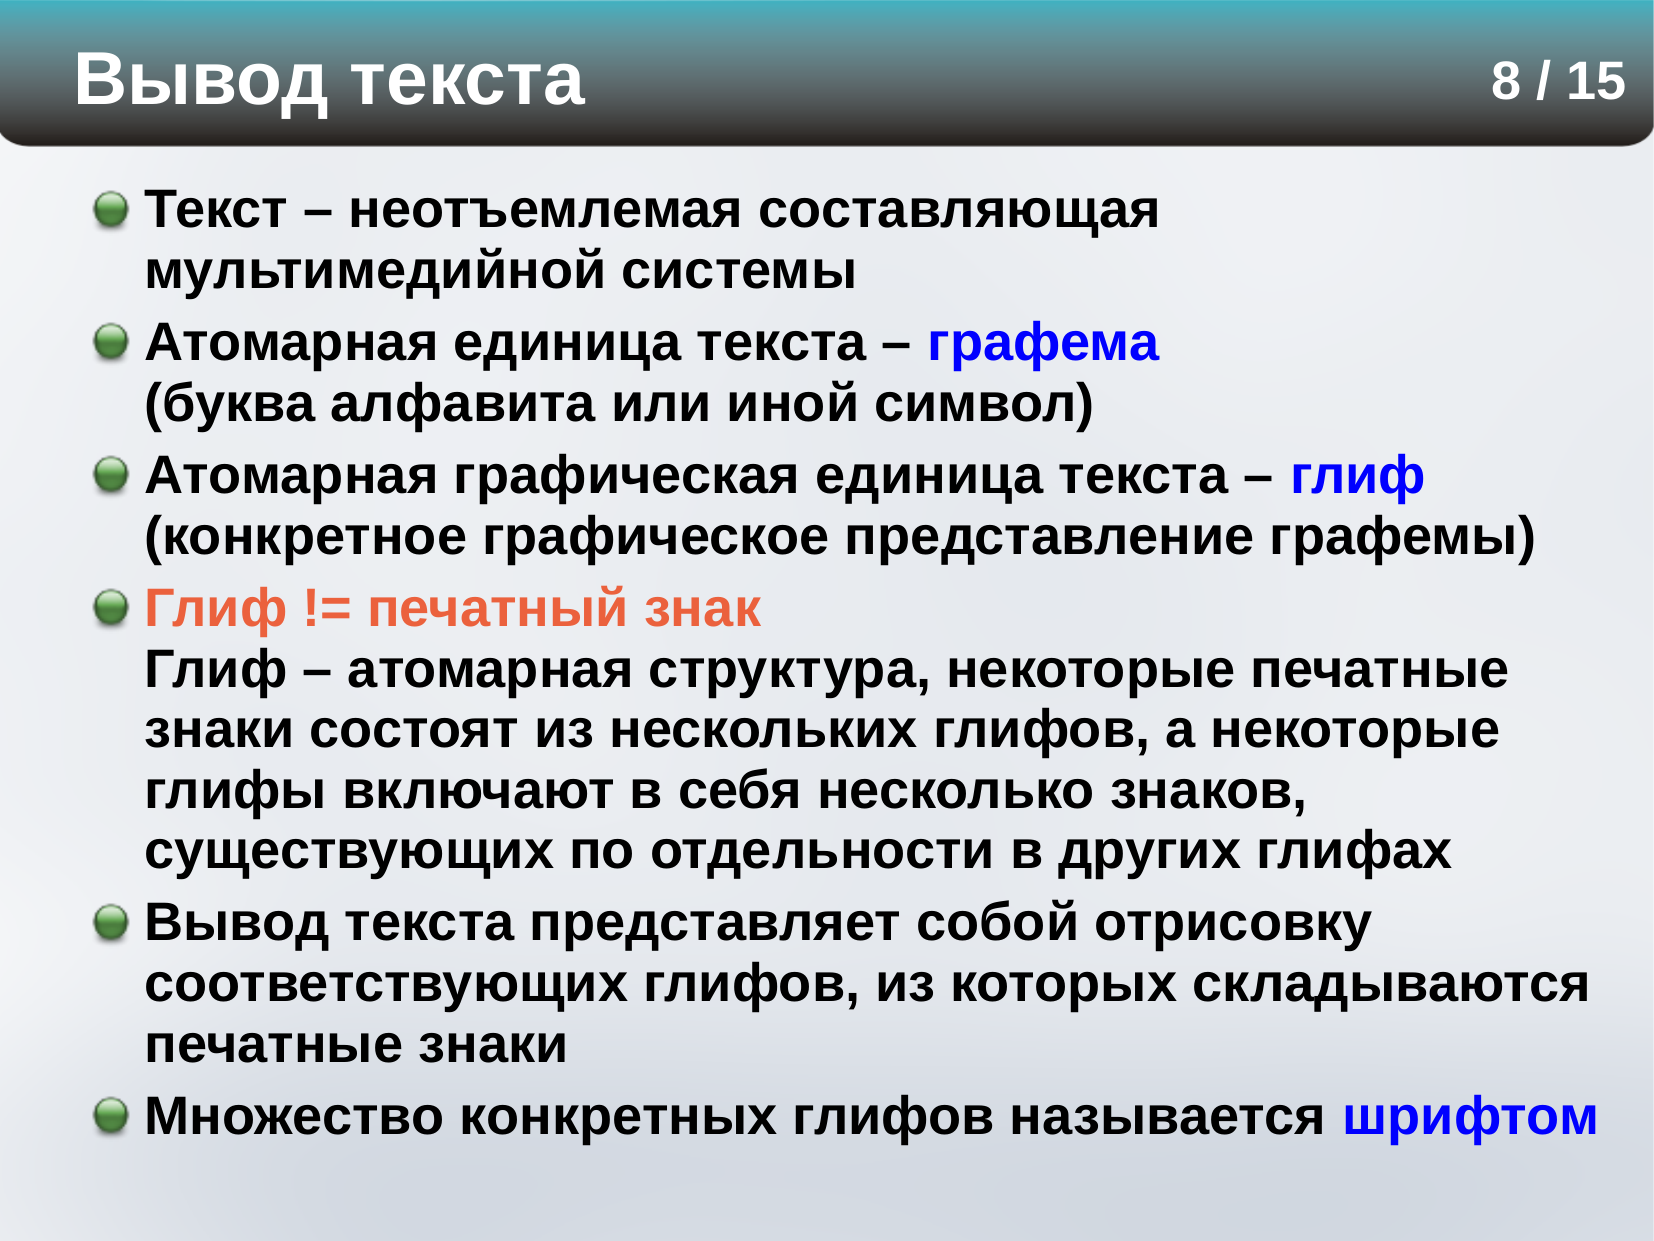

Вывод текста
Текст – неотъемлемая составляющая мультимедийной системы
Атомарная единица текста – графема
(буква алфавита или иной символ)
Атомарная графическая единица текста – глиф (конкретное графическое представление графемы)
Глиф != печатный знак
Глиф – атомарная структура, некоторые печатные знаки состоят из нескольких глифов, а некоторые глифы включают в себя несколько знаков, существующих по отдельности в других глифах
Вывод текста представляет собой отрисовку соответствующих глифов, из которых складываются печатные знаки
Множество конкретных глифов называется шрифтом